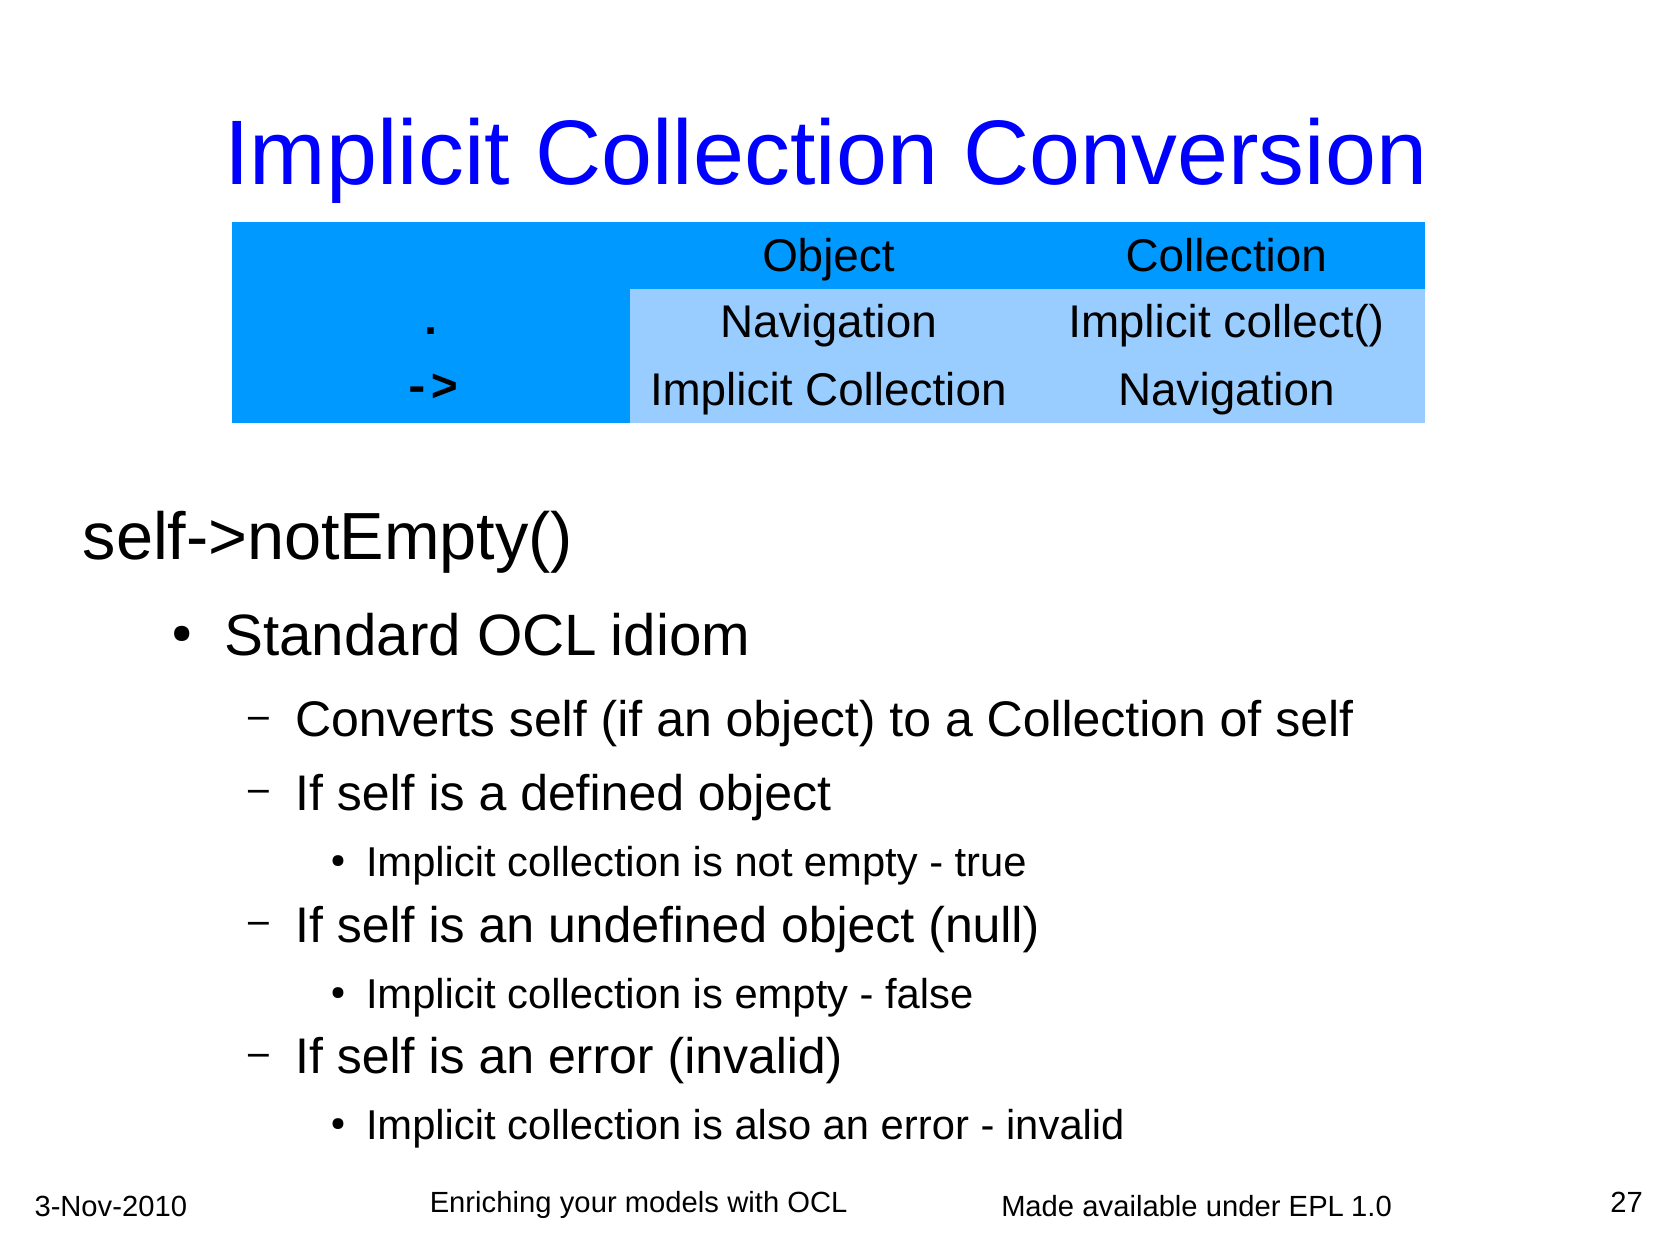

# Implicit Collection Conversion
| | Object | Collection |
| --- | --- | --- |
| . | Navigation | Implicit collect() |
| -> | Implicit Collection | Navigation |
self->notEmpty()
Standard OCL idiom
Converts self (if an object) to a Collection of self
If self is a defined object
Implicit collection is not empty - true
If self is an undefined object (null)
Implicit collection is empty - false
If self is an error (invalid)
Implicit collection is also an error - invalid
Enriching your models with OCL
27
3-Nov-2010